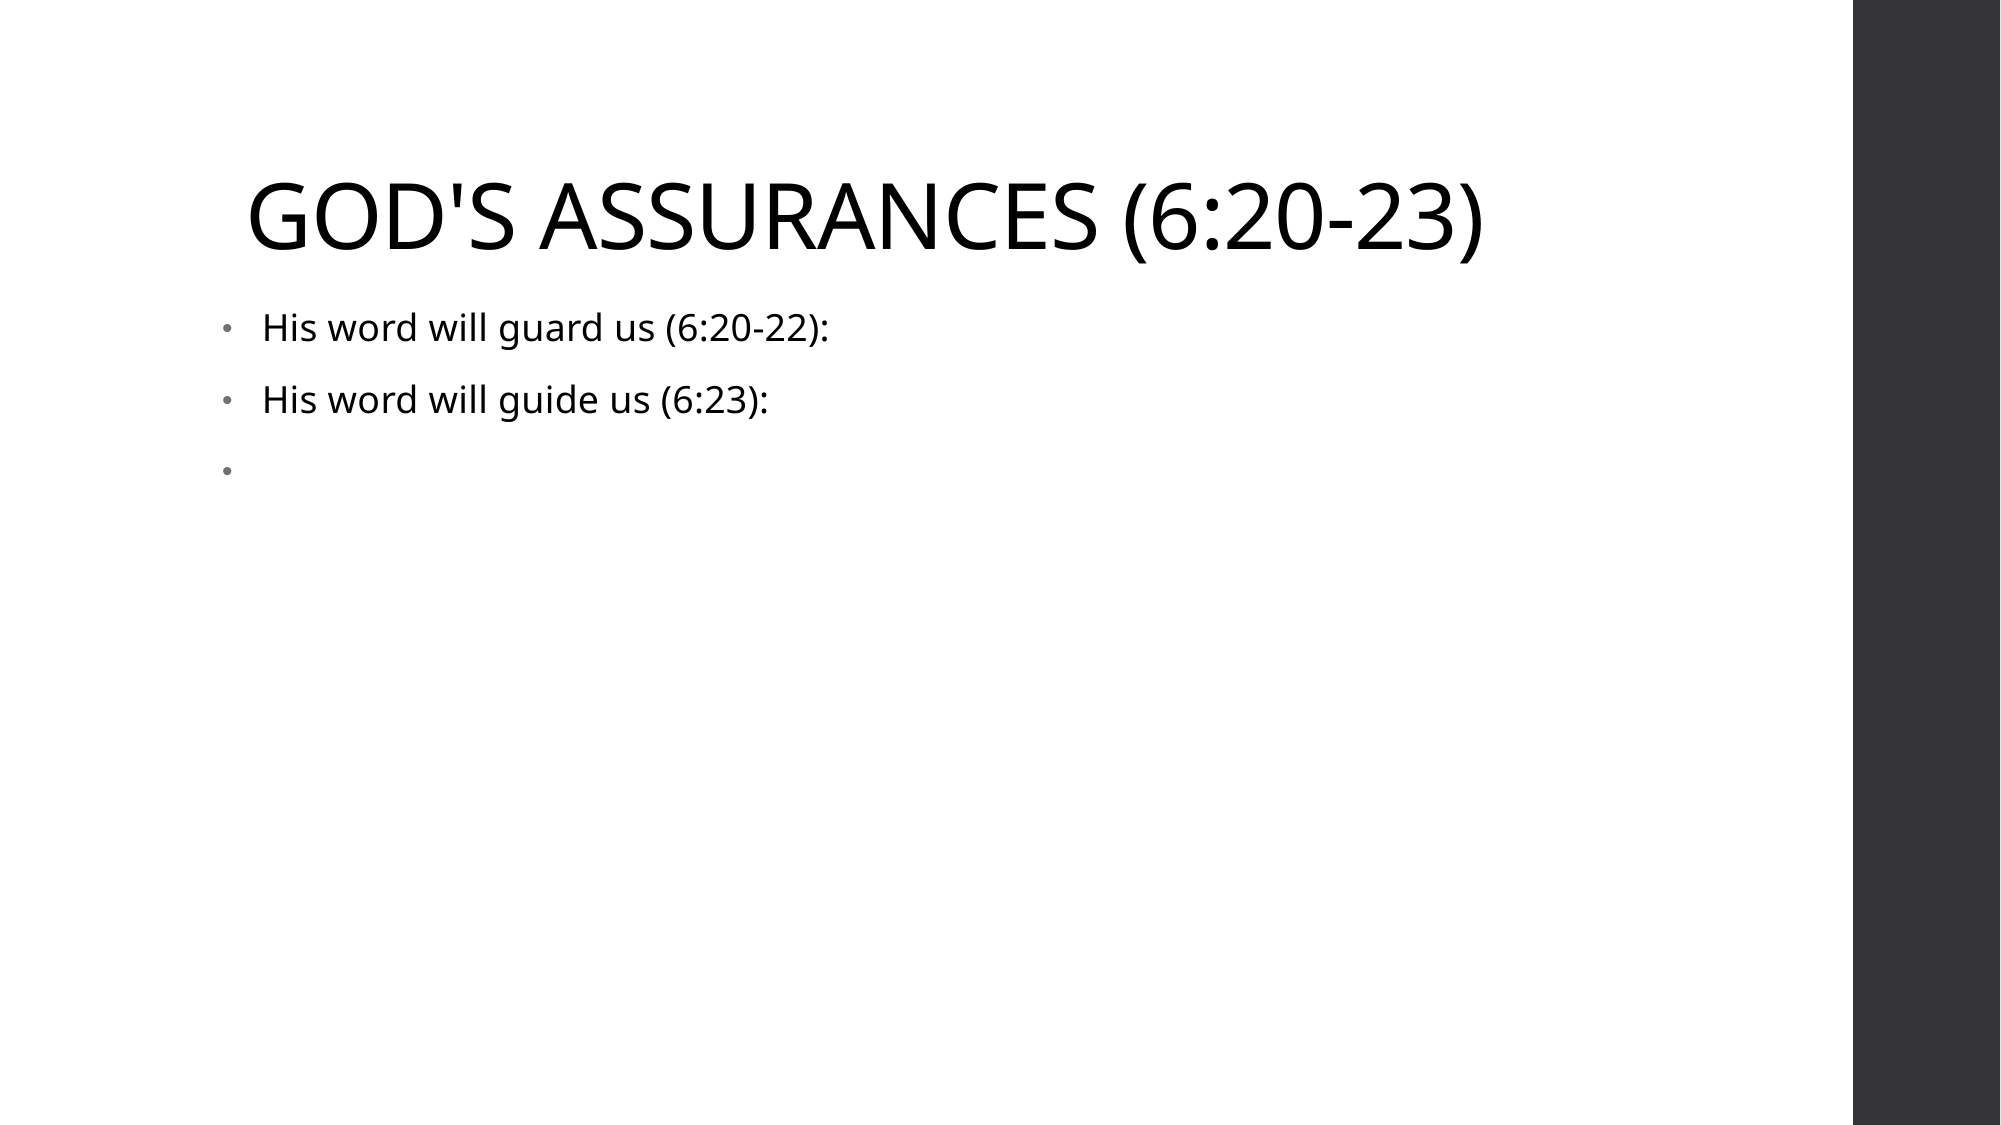

# GOD'S ASSURANCES (6:20-23)
 His word will guard us (6:20-22):
 His word will guide us (6:23):